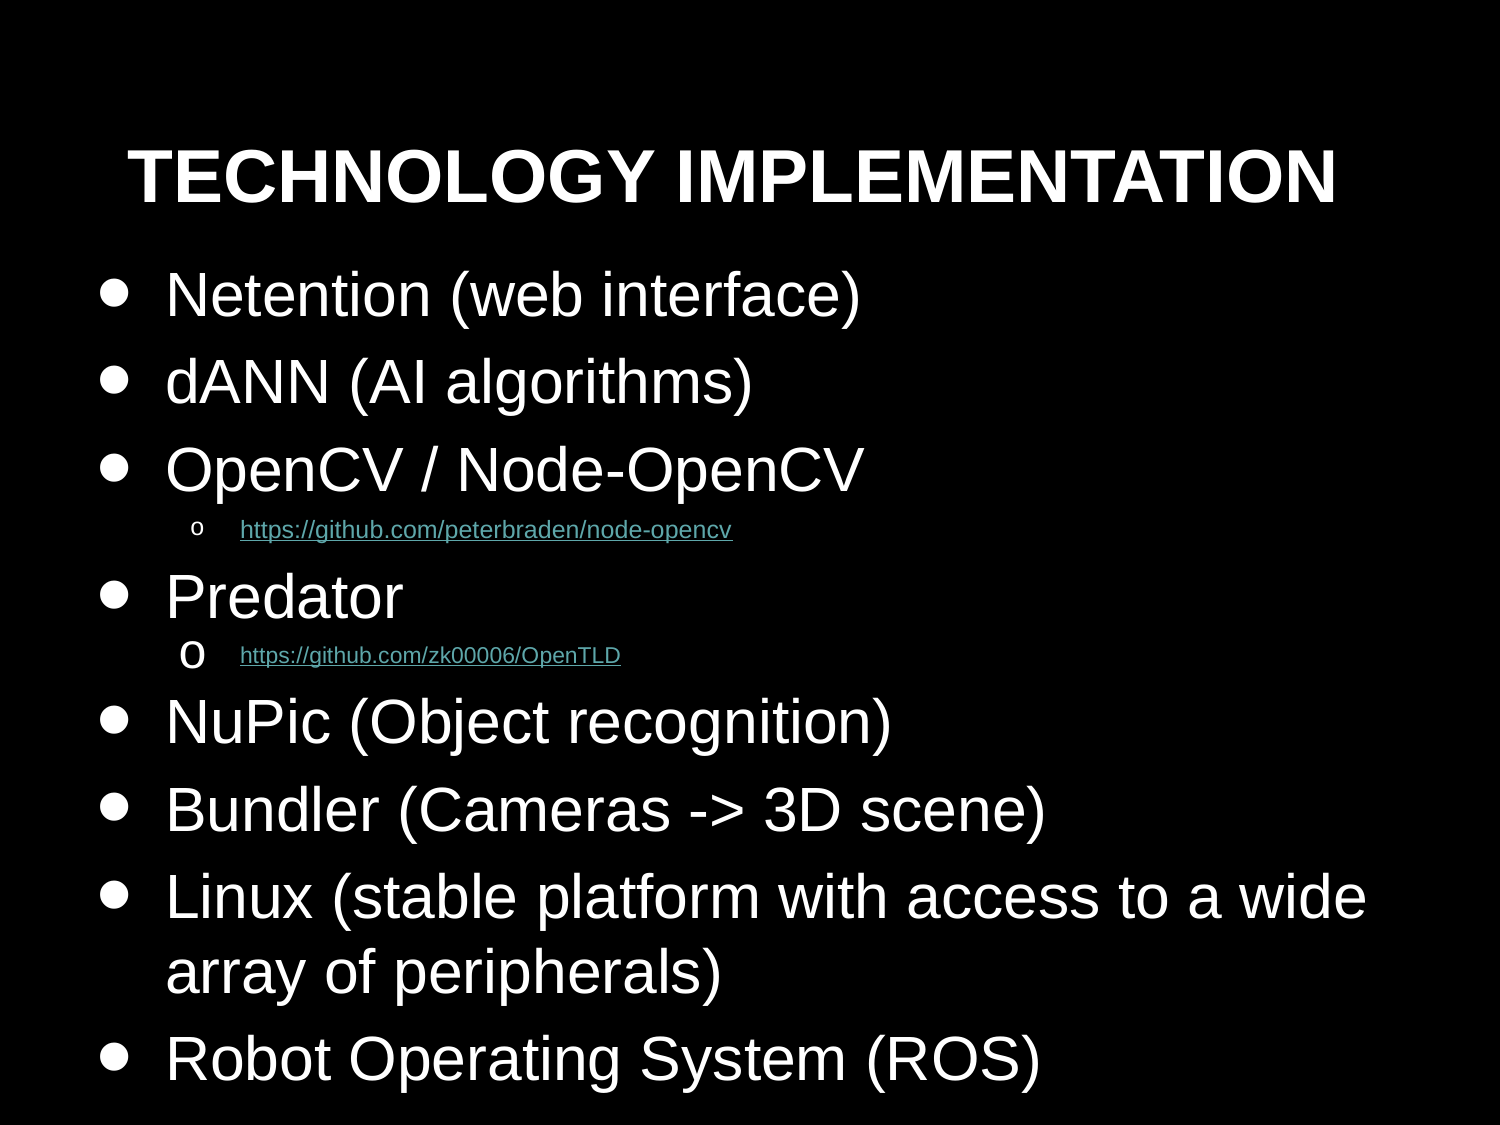

# TECHNOLOGY IMPLEMENTATION
Netention (web interface)
dANN (AI algorithms)
OpenCV / Node-OpenCV
https://github.com/peterbraden/node-opencv
Predator
https://github.com/zk00006/OpenTLD
NuPic (Object recognition)
Bundler (Cameras -> 3D scene)
Linux (stable platform with access to a wide array of peripherals)
Robot Operating System (ROS)